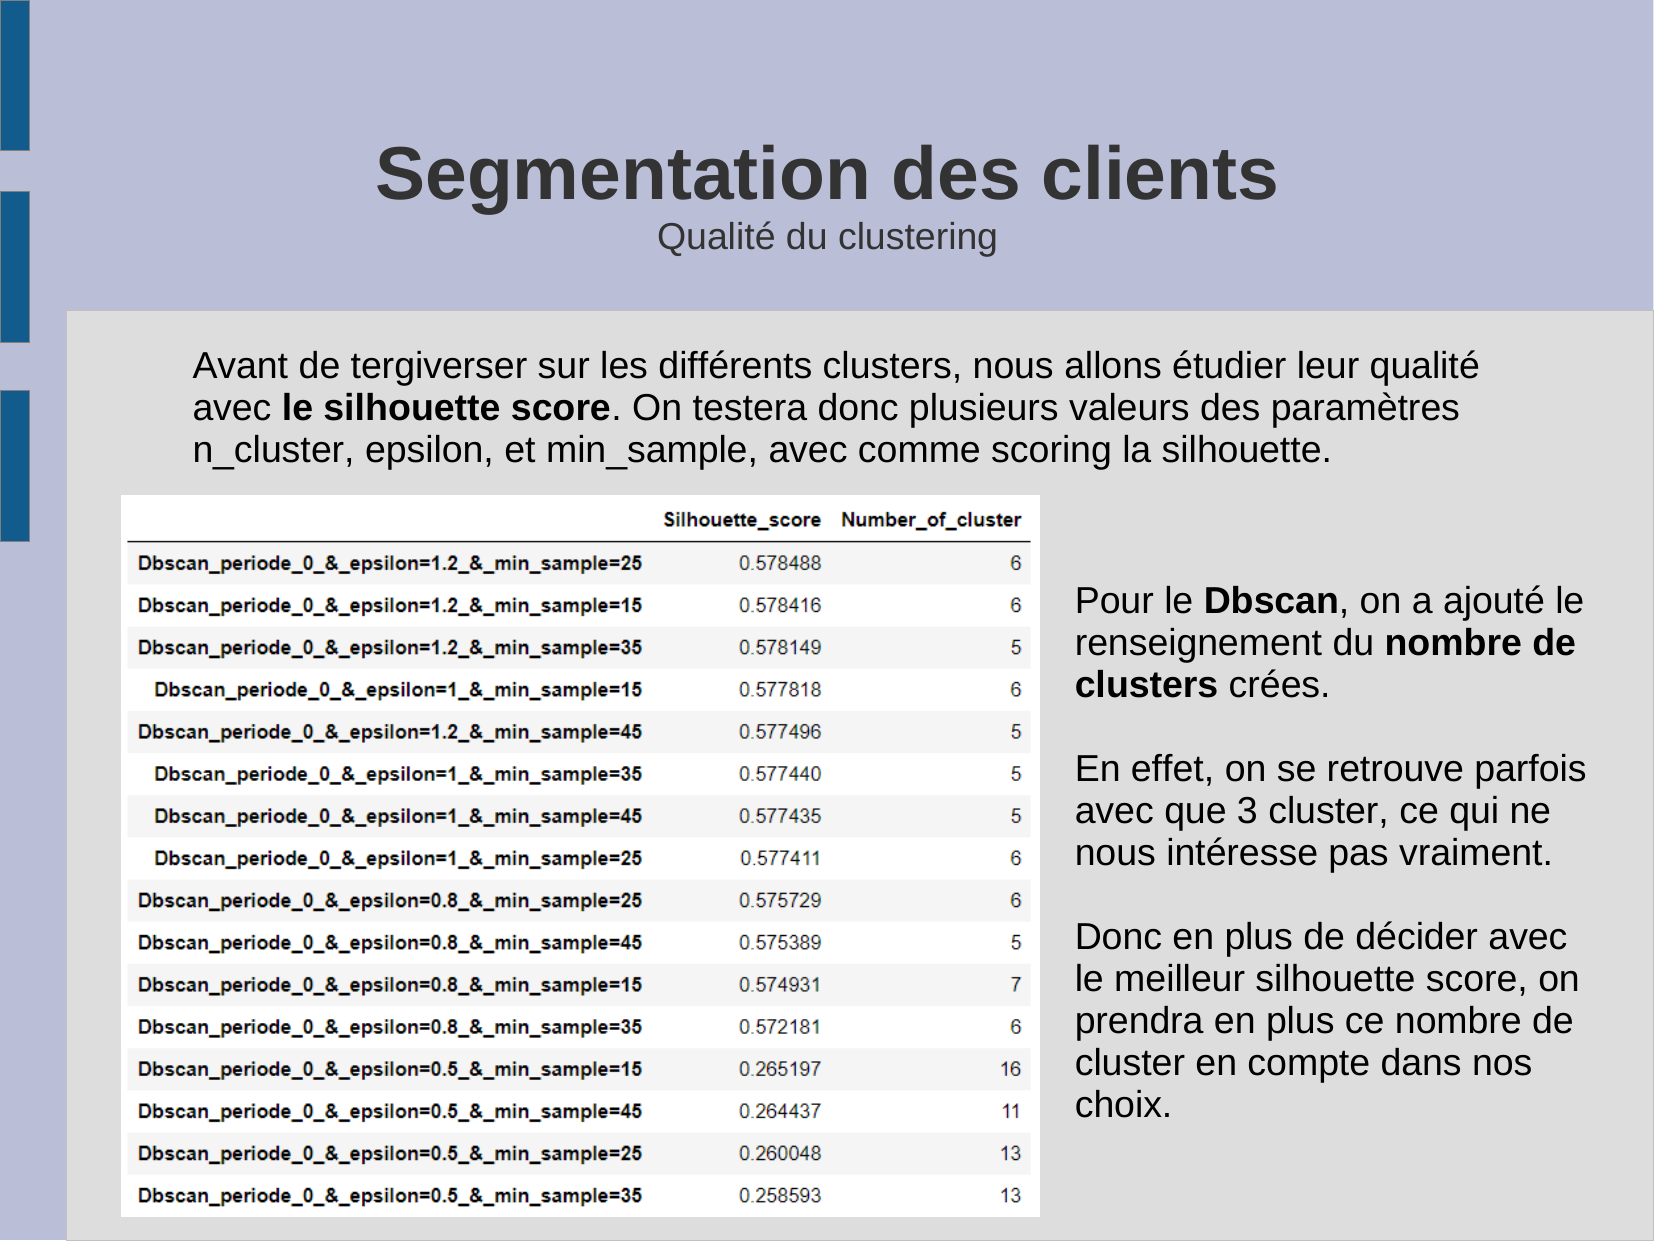

# Segmentation des clients Qualité du clustering
Avant de tergiverser sur les différents clusters, nous allons étudier leur qualité avec le silhouette score. On testera donc plusieurs valeurs des paramètres n_cluster, epsilon, et min_sample, avec comme scoring la silhouette.
Pour le Dbscan, on a ajouté le renseignement du nombre de clusters crées.
En effet, on se retrouve parfois avec que 3 cluster, ce qui ne nous intéresse pas vraiment.
Donc en plus de décider avec le meilleur silhouette score, on prendra en plus ce nombre de cluster en compte dans nos choix.